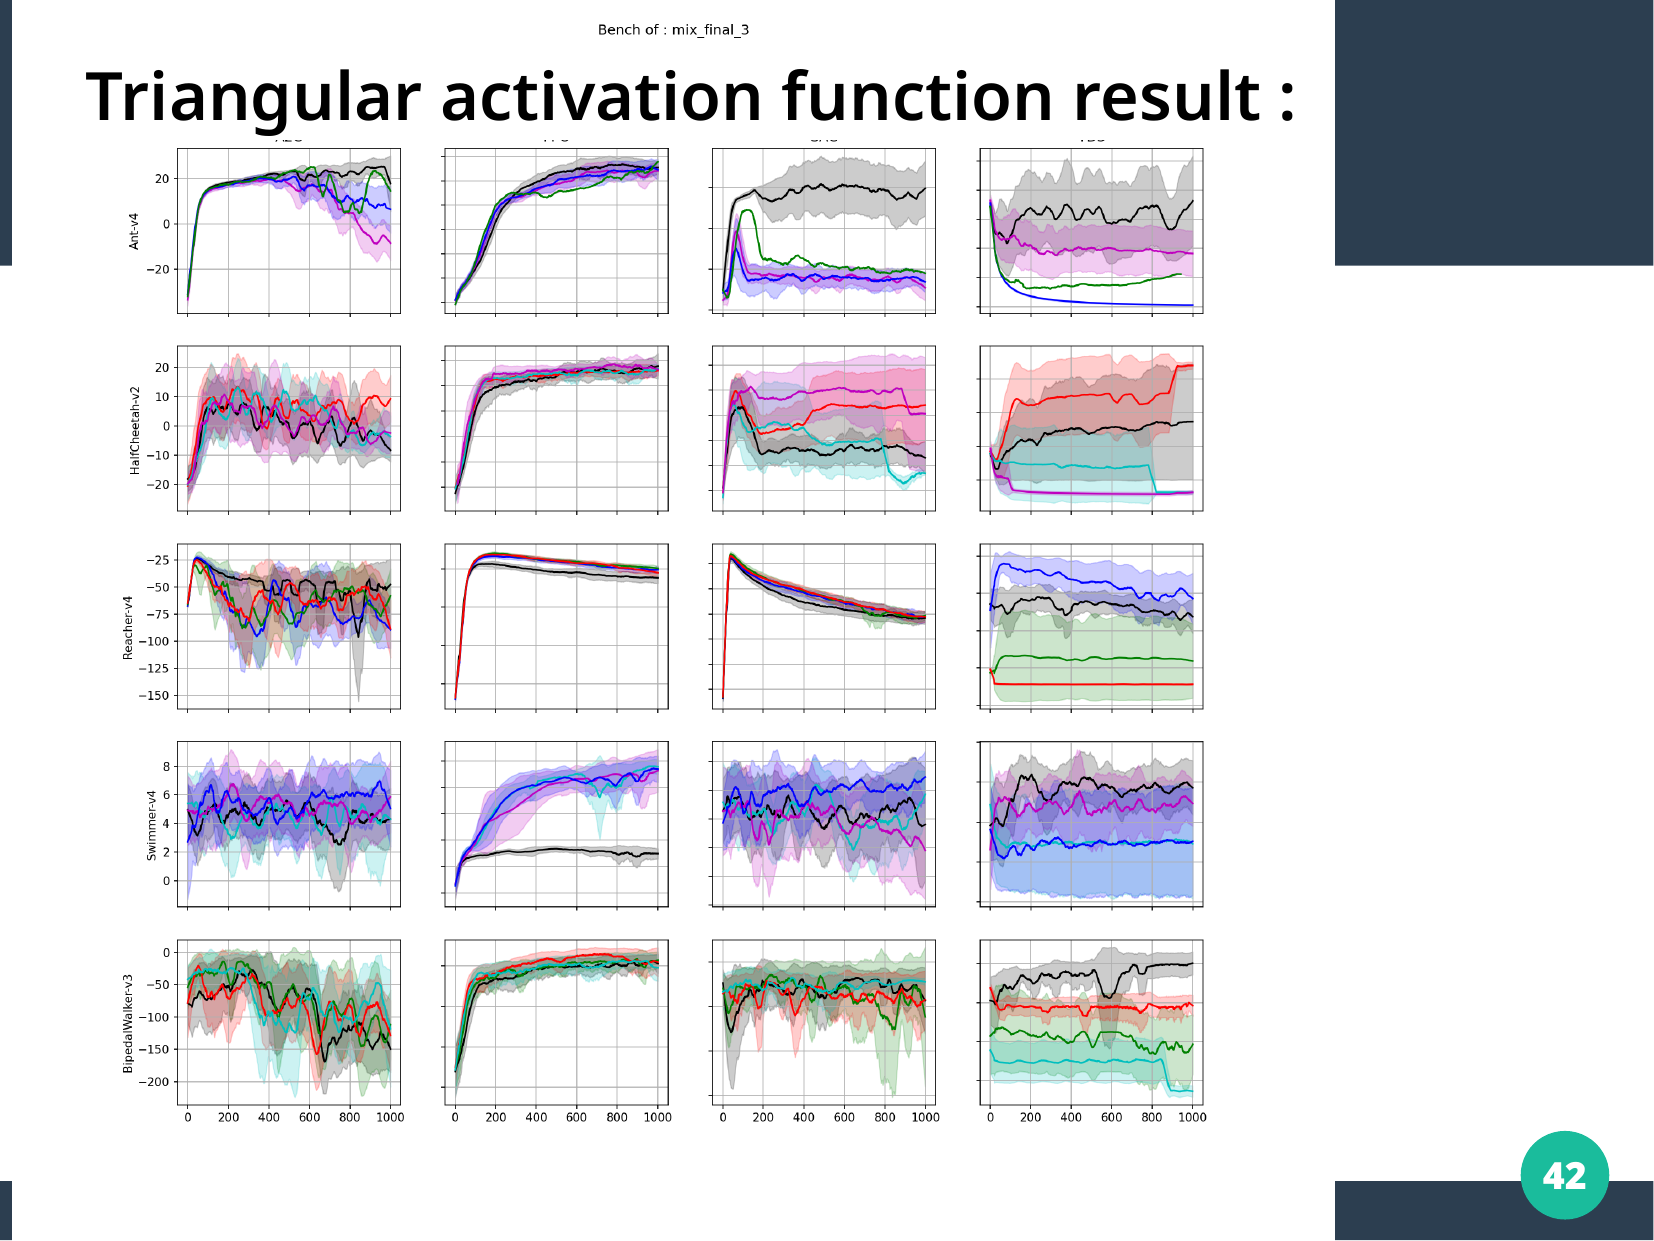

Triangular activation function result :
# Final result
42